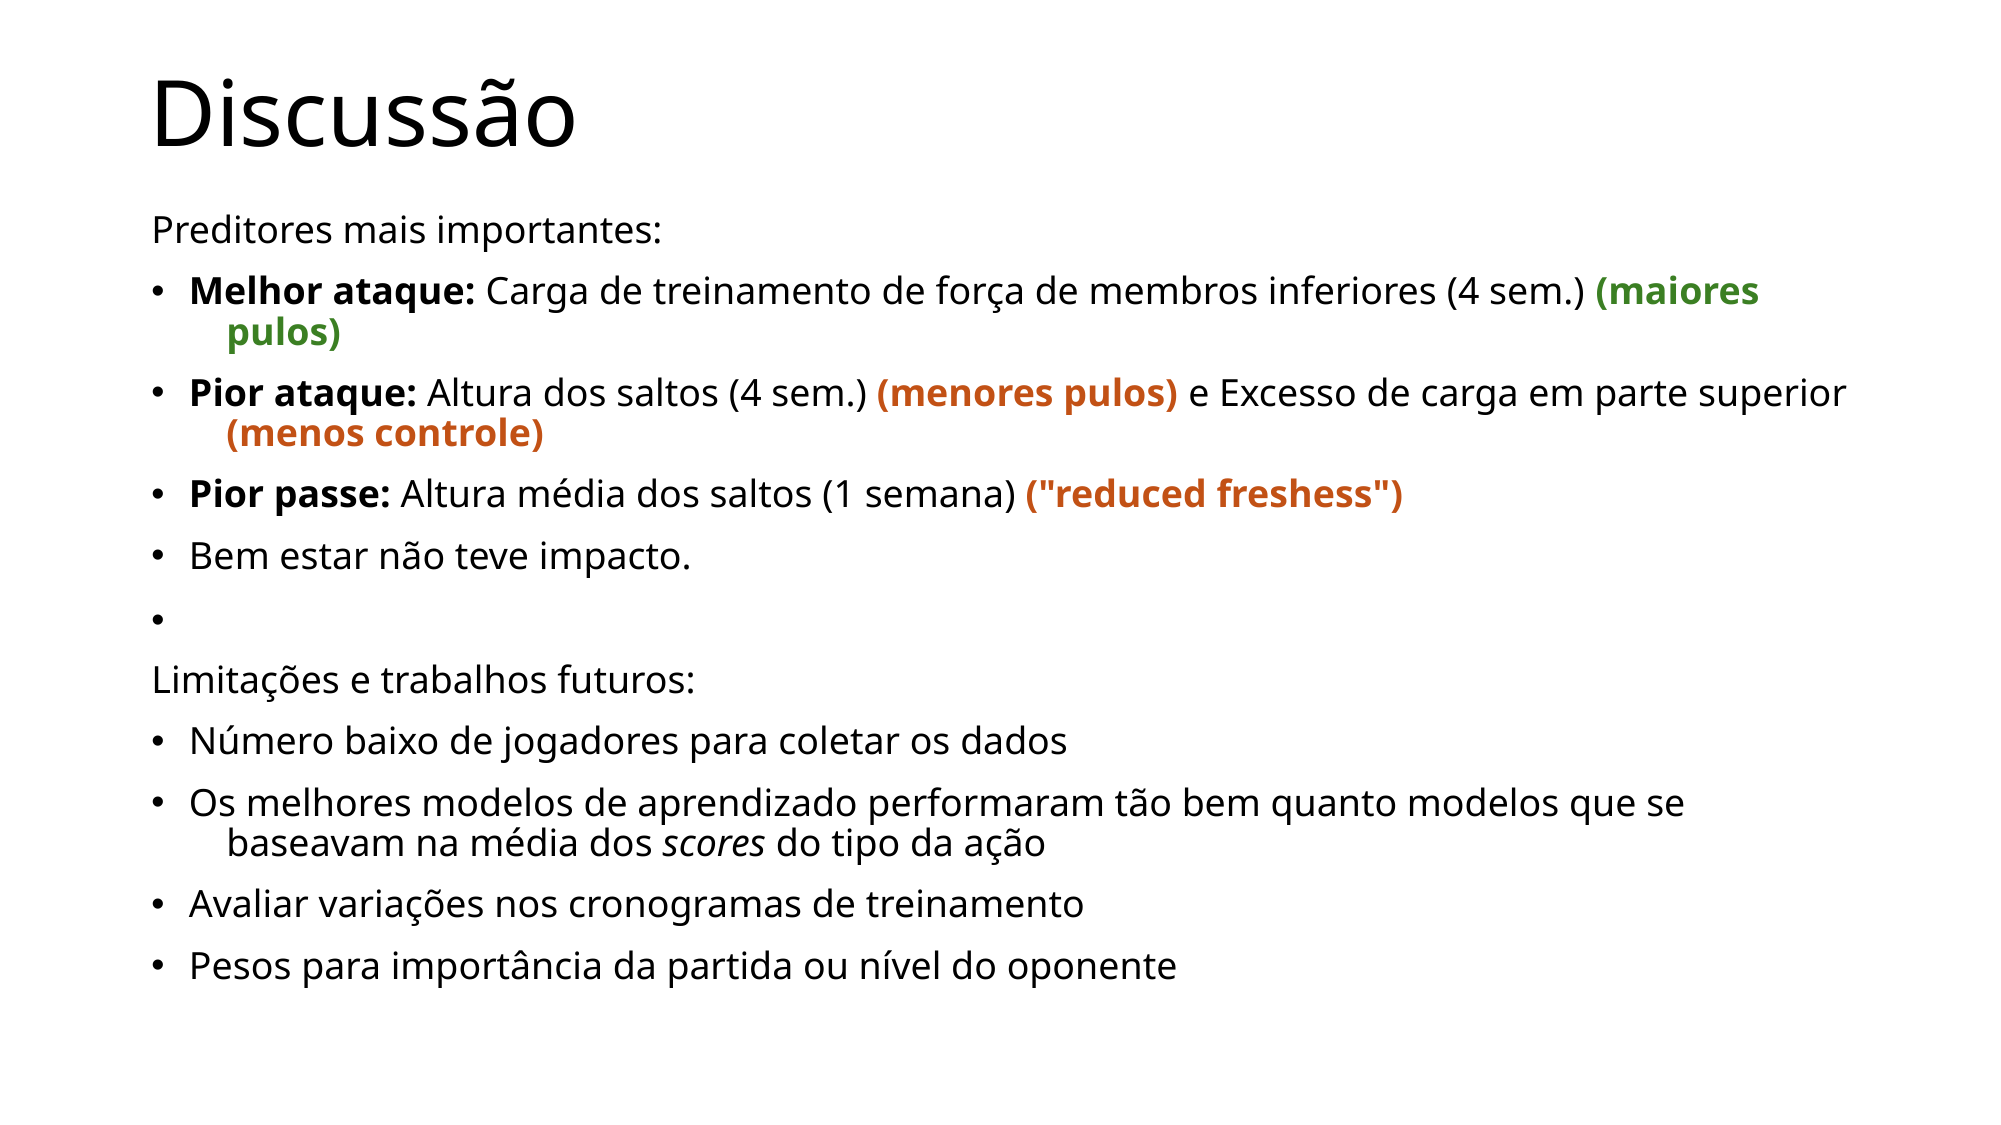

Discussão
Preditores mais importantes:
Melhor ataque: Carga de treinamento de força de membros inferiores (4 sem.) (maiores pulos)
Pior ataque: Altura dos saltos (4 sem.) (menores pulos) e Excesso de carga em parte superior (menos controle)
Pior passe: Altura média dos saltos (1 semana) ("reduced freshess")
Bem estar não teve impacto.
Limitações e trabalhos futuros:
Número baixo de jogadores para coletar os dados
Os melhores modelos de aprendizado performaram tão bem quanto modelos que se baseavam na média dos scores do tipo da ação
Avaliar variações nos cronogramas de treinamento
Pesos para importância da partida ou nível do oponente
#